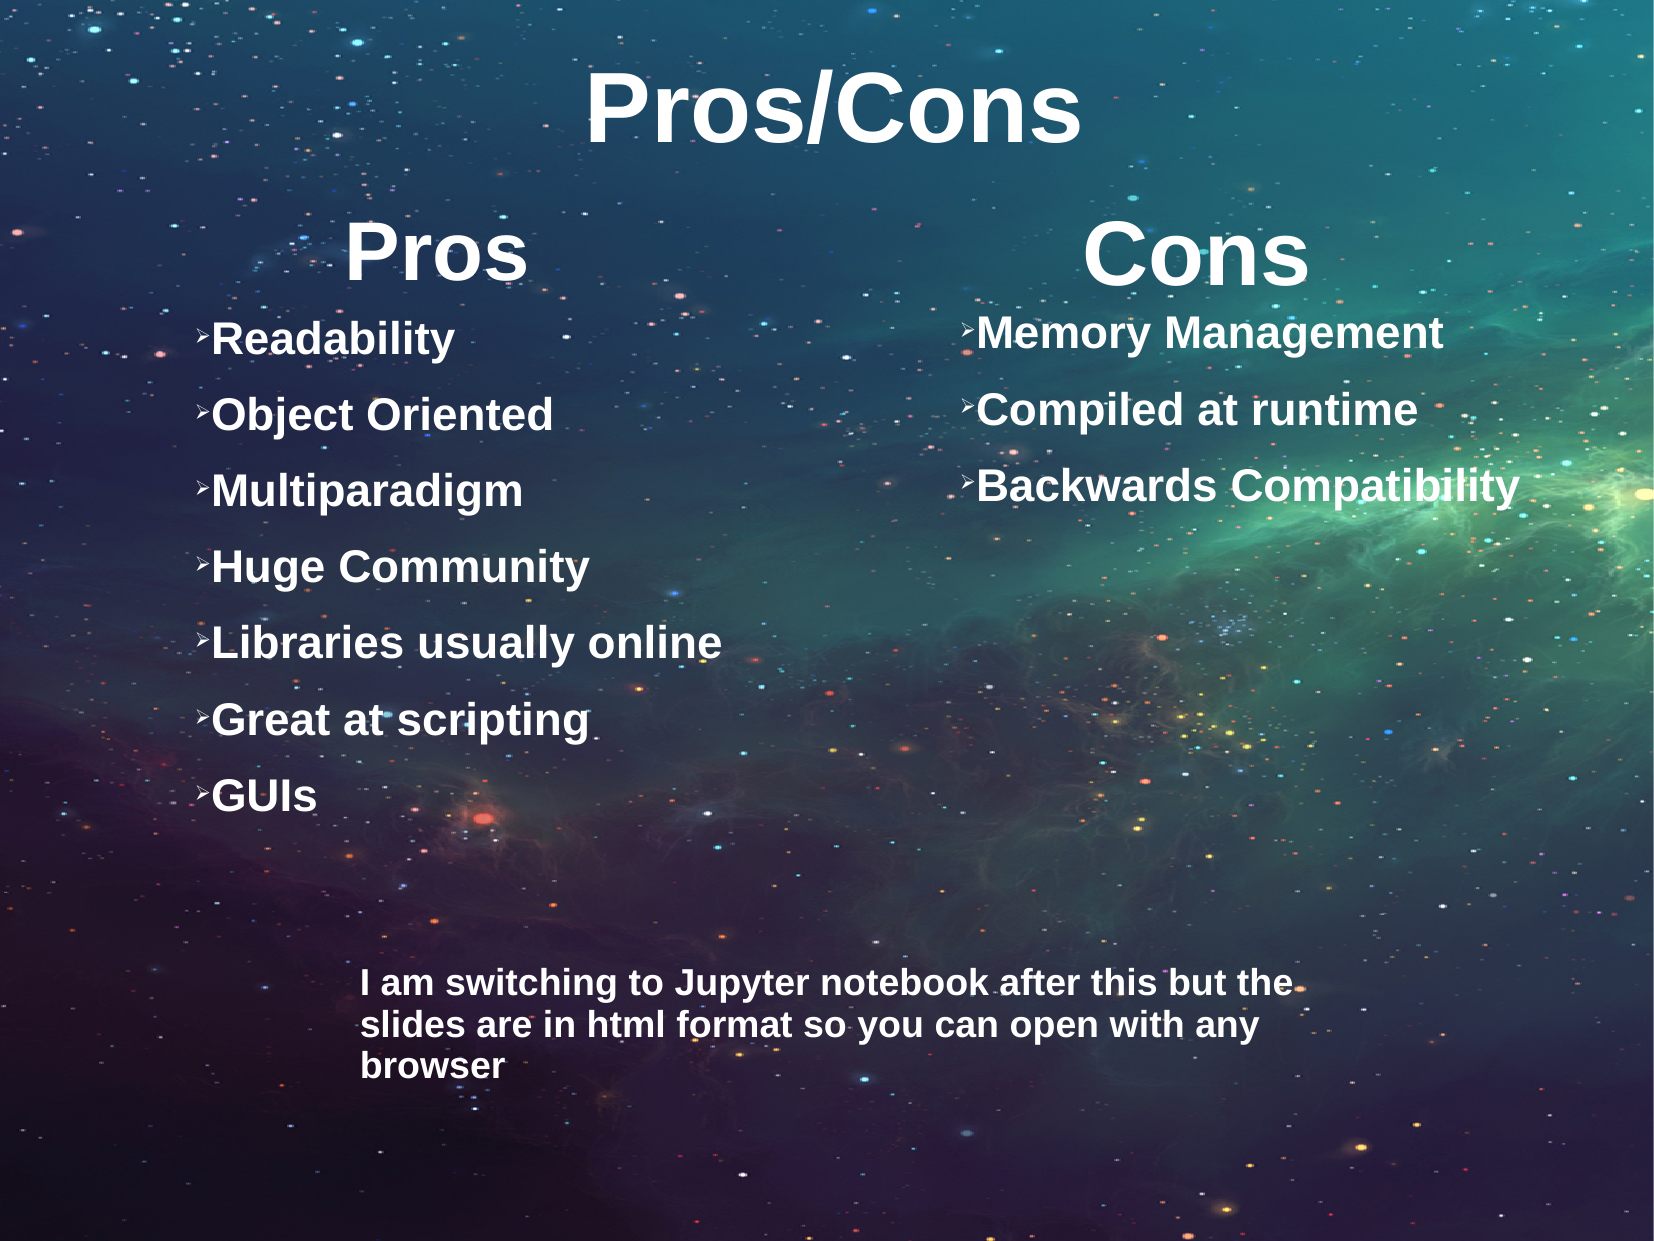

Pros/Cons
Cons
Pros
Memory Management
Compiled at runtime
Backwards Compatibility
Readability
Object Oriented
Multiparadigm
Huge Community
Libraries usually online
Great at scripting
GUIs
I am switching to Jupyter notebook after this but the slides are in html format so you can open with any browser